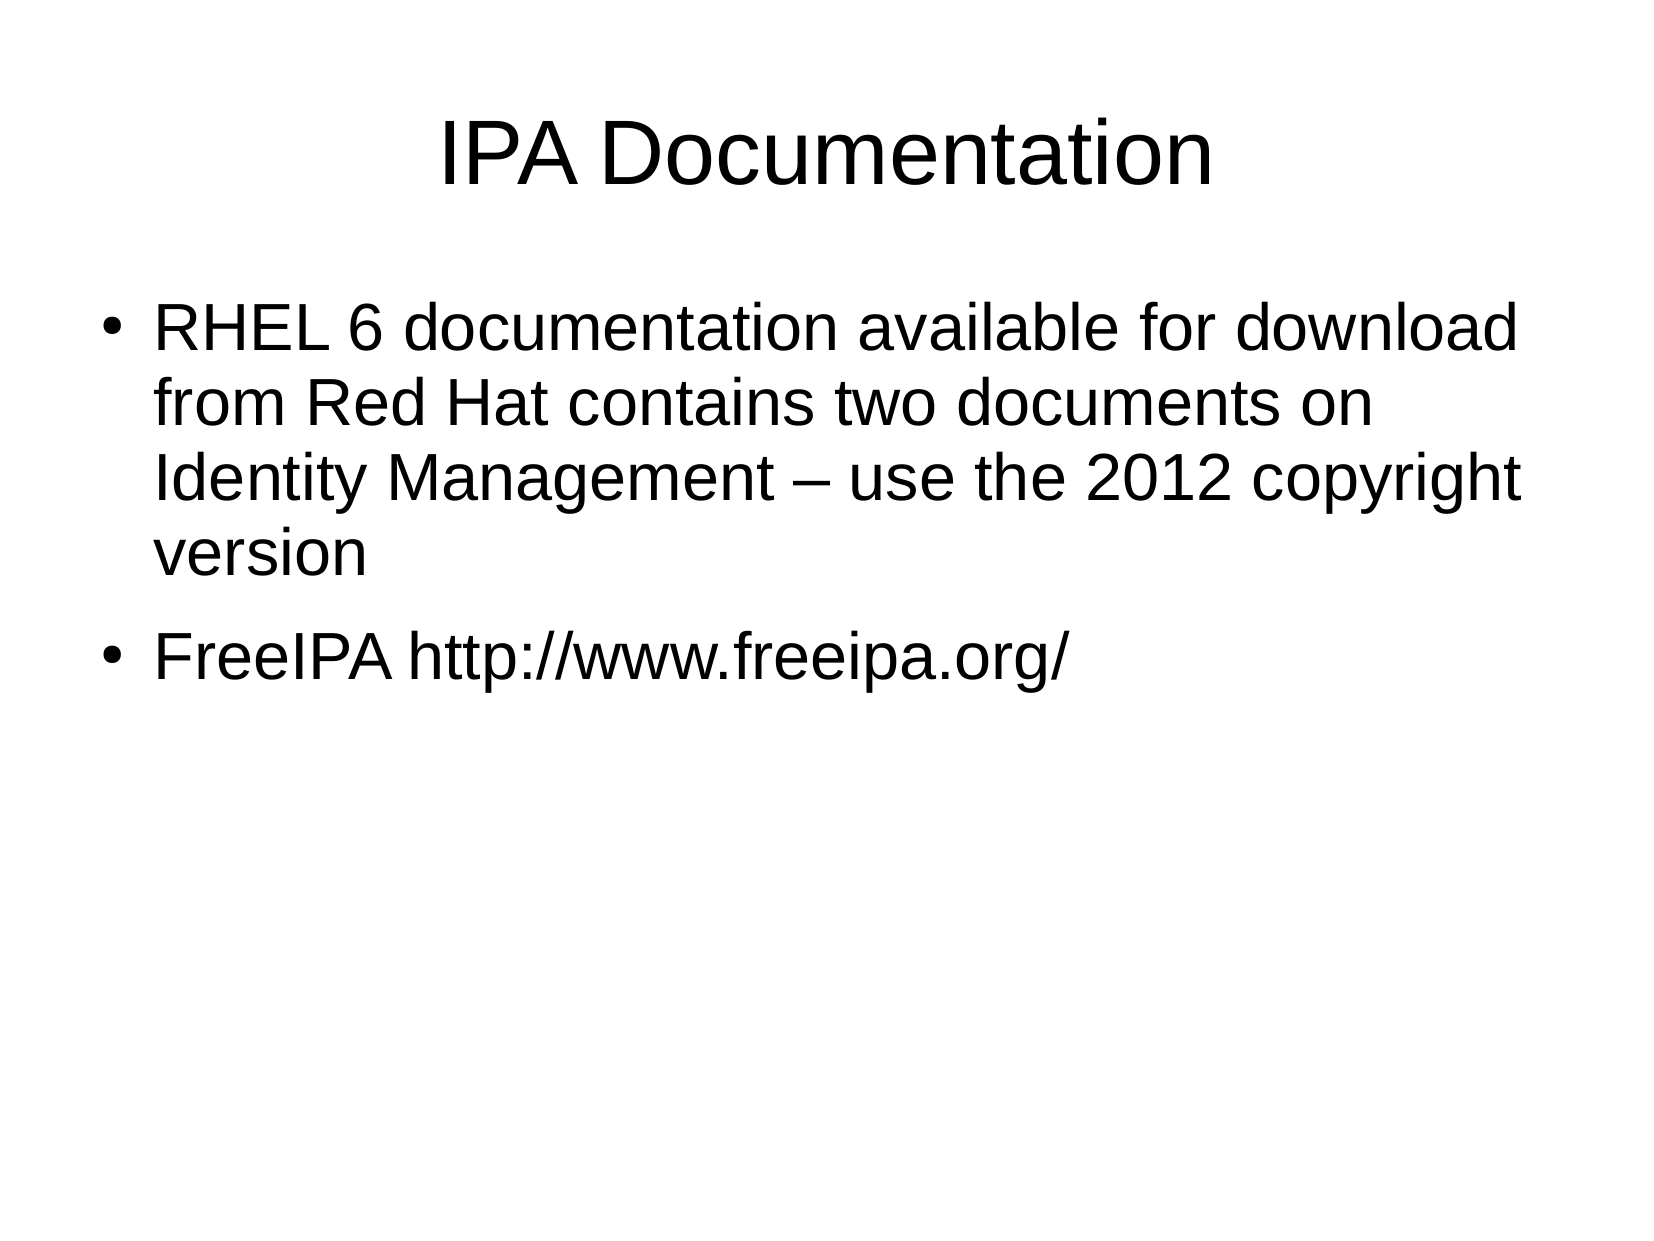

# IPA Documentation
RHEL 6 documentation available for download from Red Hat contains two documents on Identity Management – use the 2012 copyright version
FreeIPA http://www.freeipa.org/